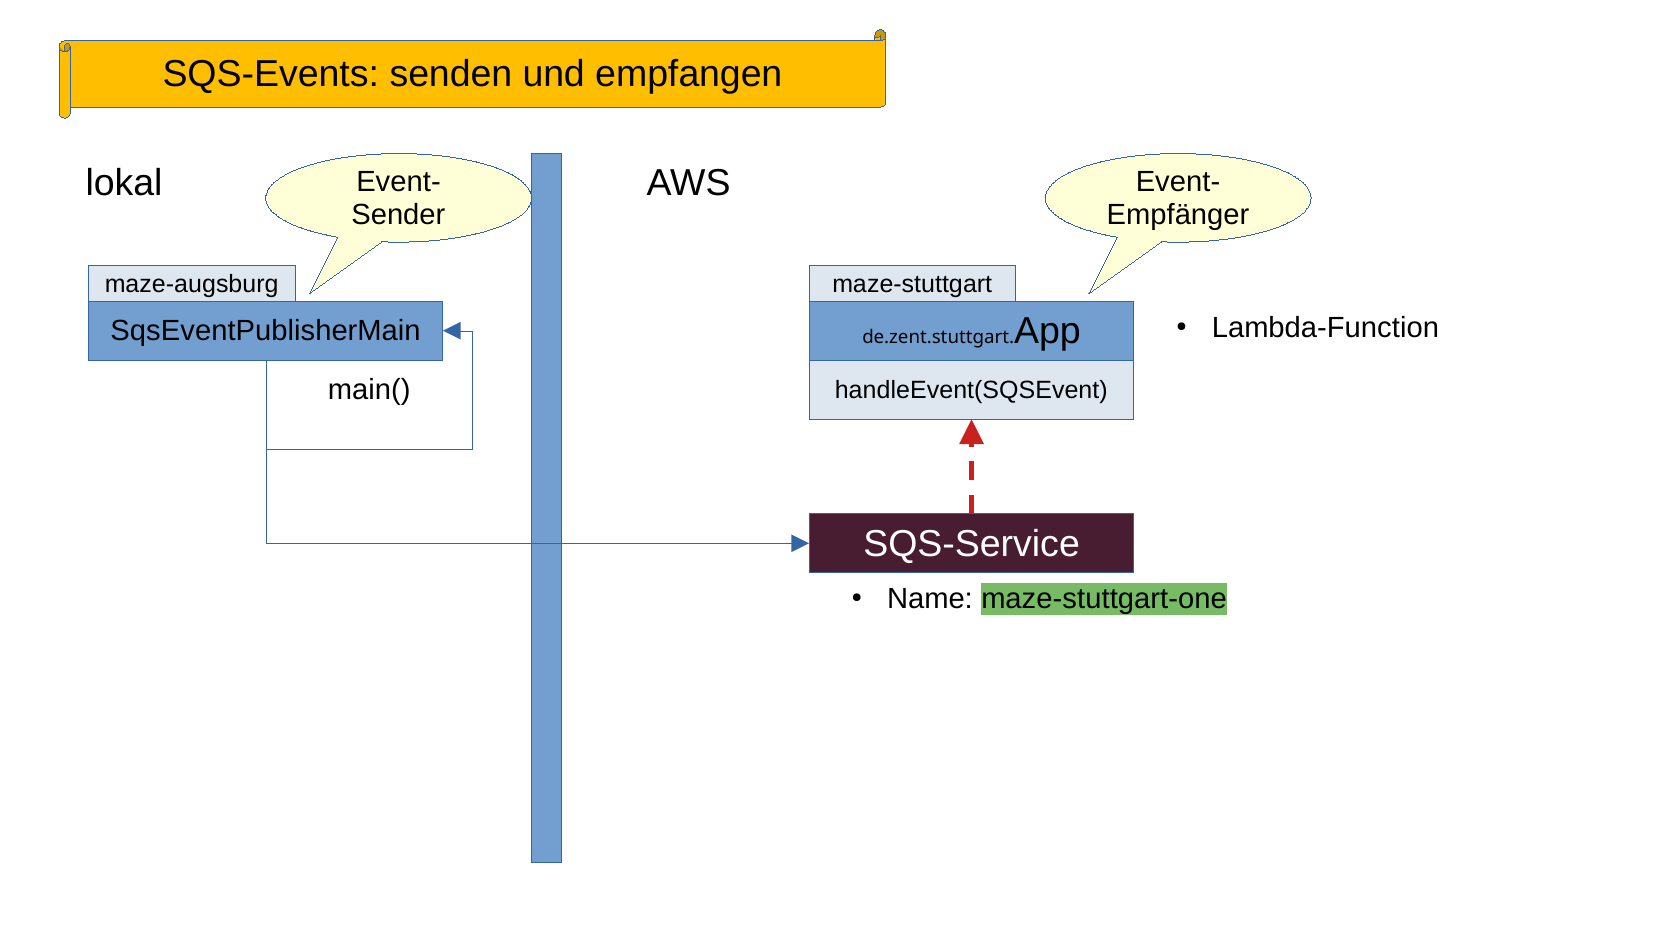

SQS-Events: senden und empfangen
lokal
Event-Sender
AWS
Event-Empfänger
maze-augsburg
maze-stuttgart
SqsEventPublisherMain
de.zent.stuttgart.App
Lambda-Function
handleEvent(SQSEvent)
SQS-Service
Name: maze-stuttgart-one